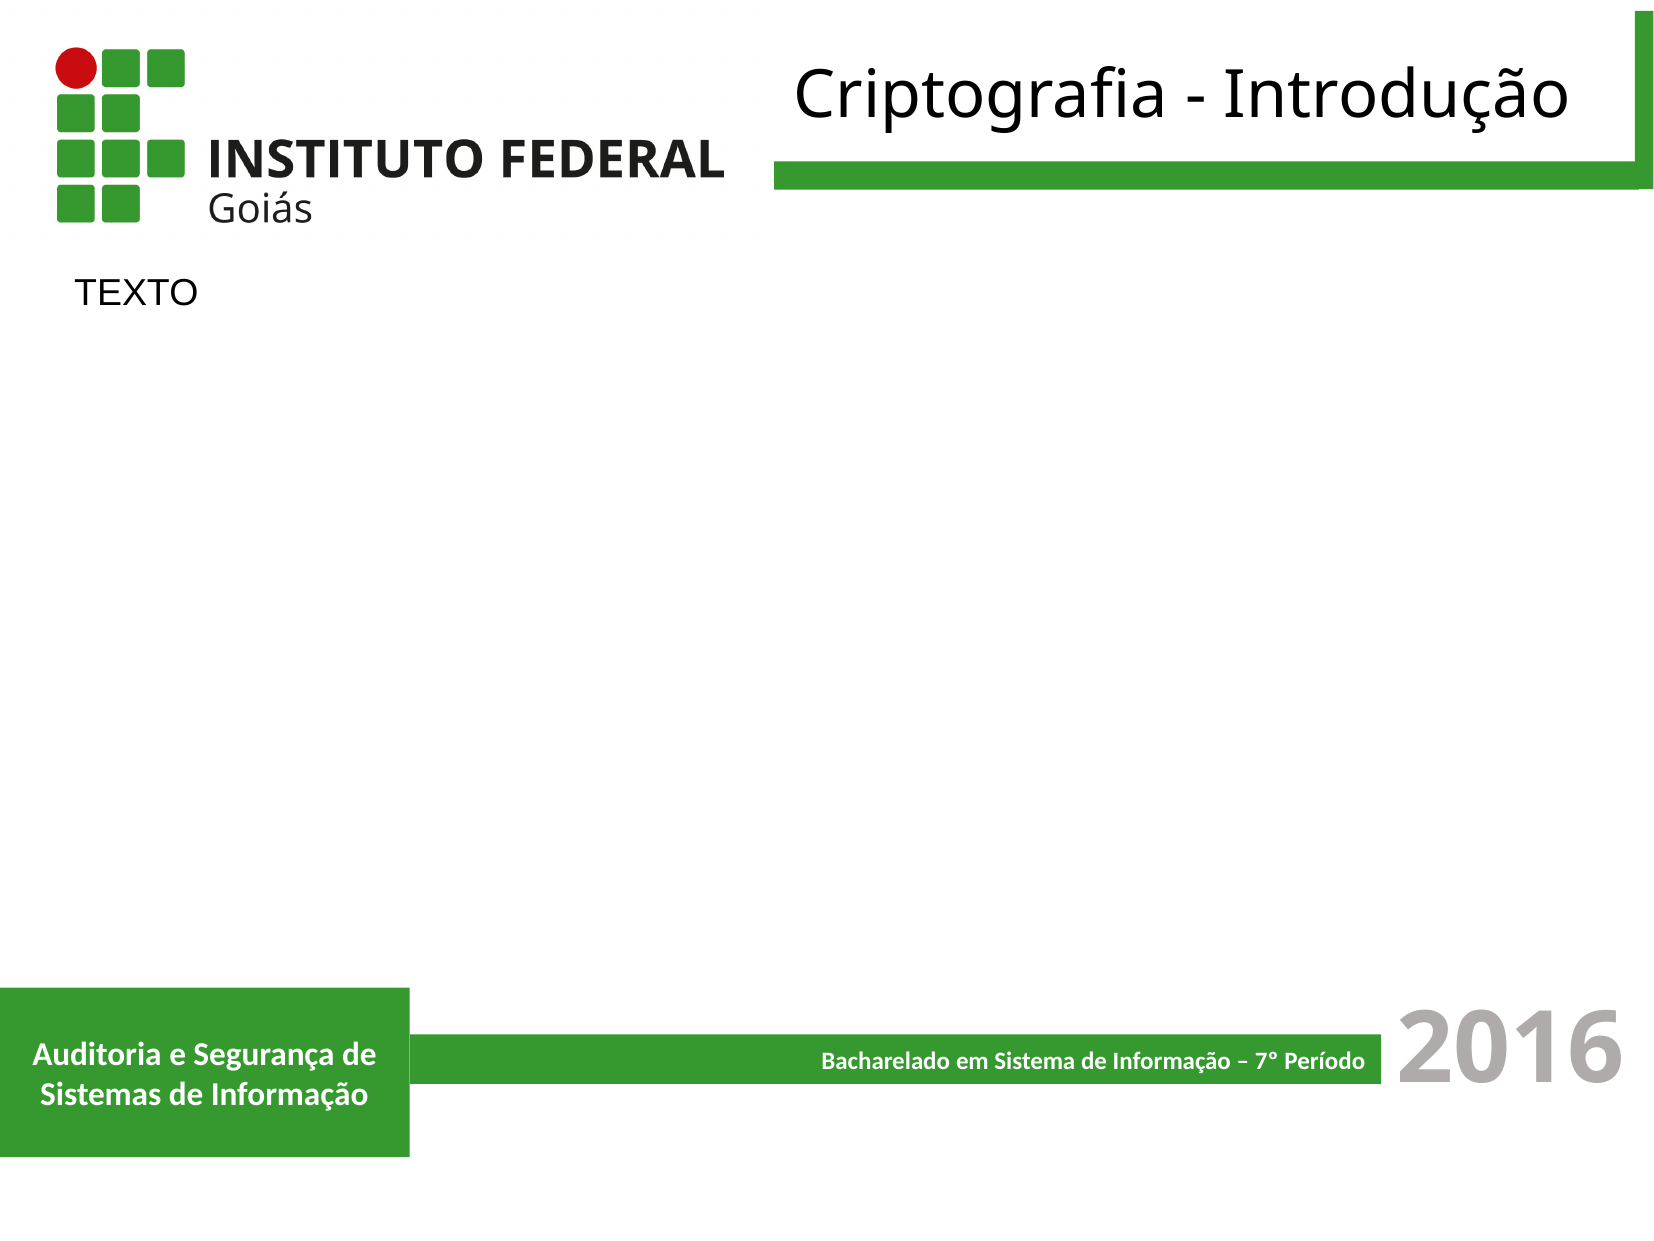

Criptografia - Introdução
TEXTO
2016
Auditoria e Segurança de Sistemas de Informação
Bacharelado em Sistema de Informação – 7º Período